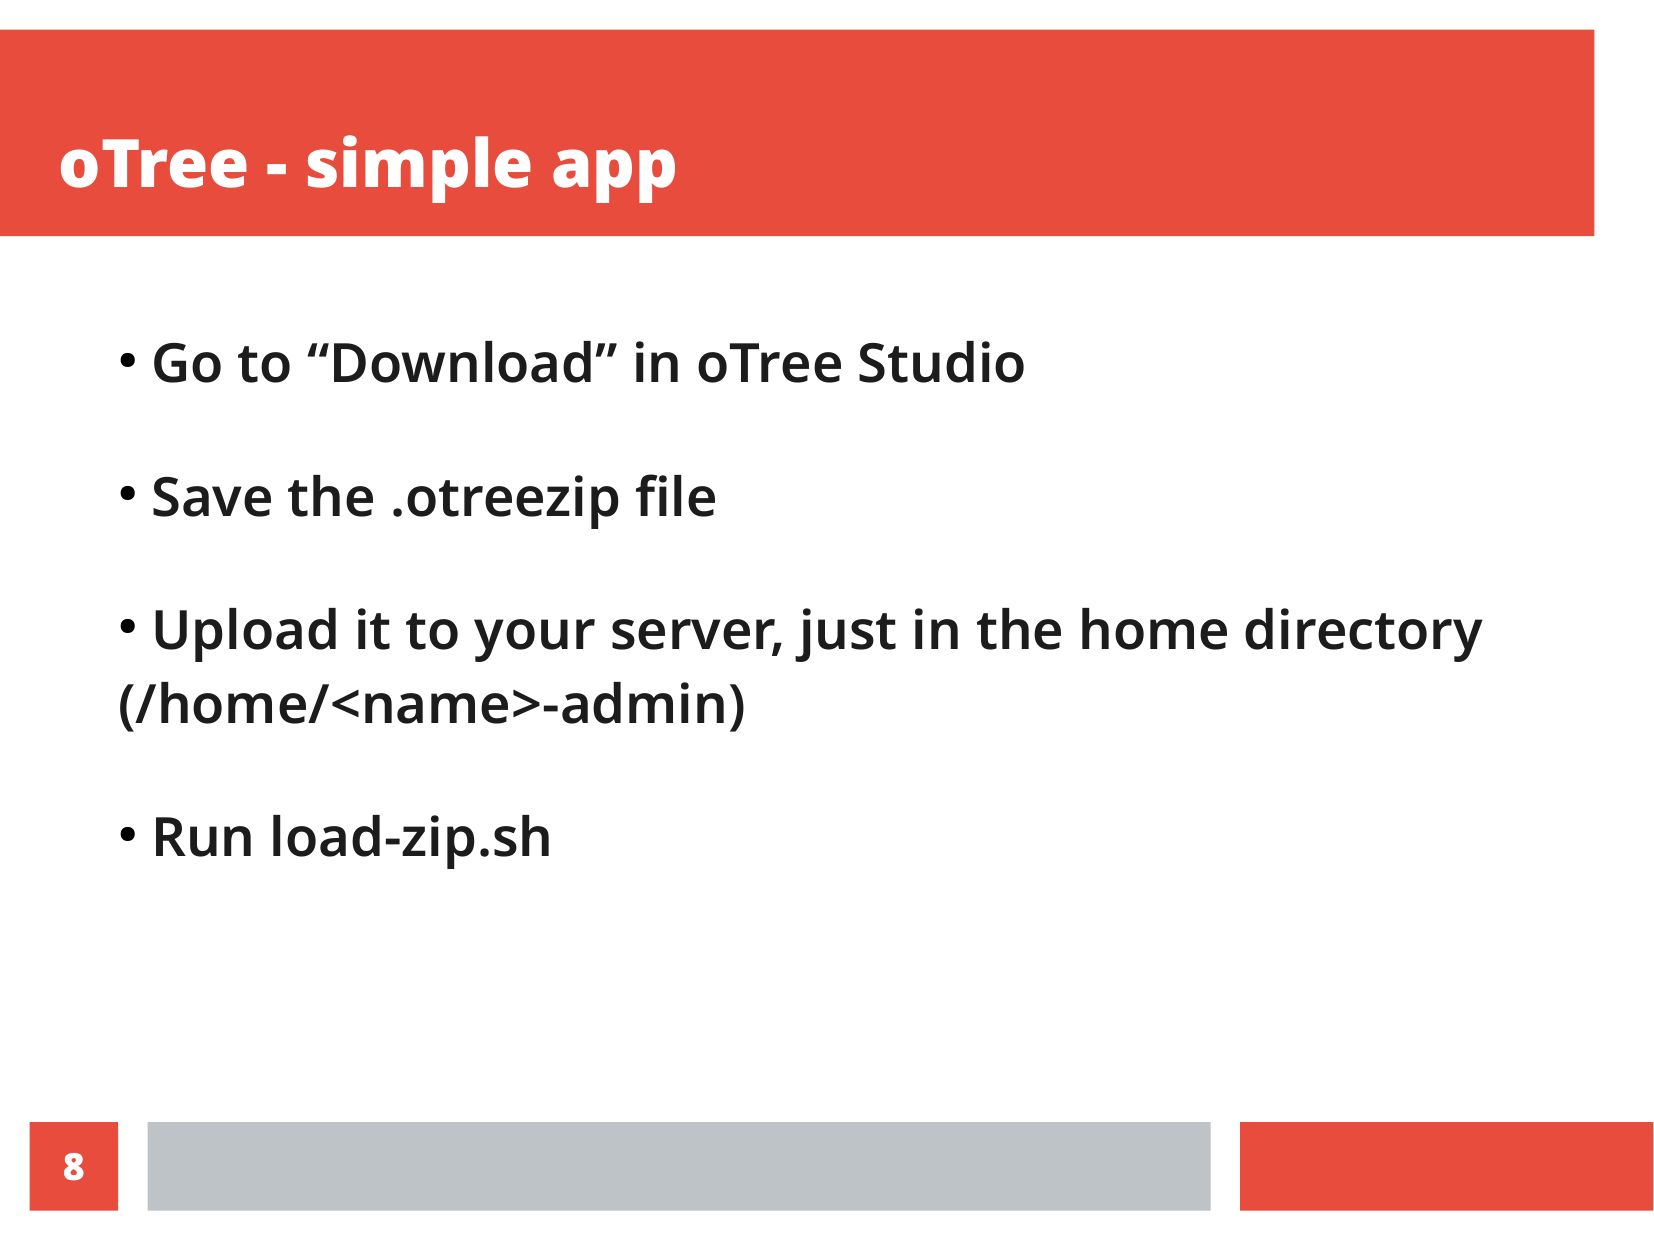

# oTree - simple app
 Go to “Download” in oTree Studio
 Save the .otreezip file
 Upload it to your server, just in the home directory (/home/<name>-admin)
 Run load-zip.sh
8